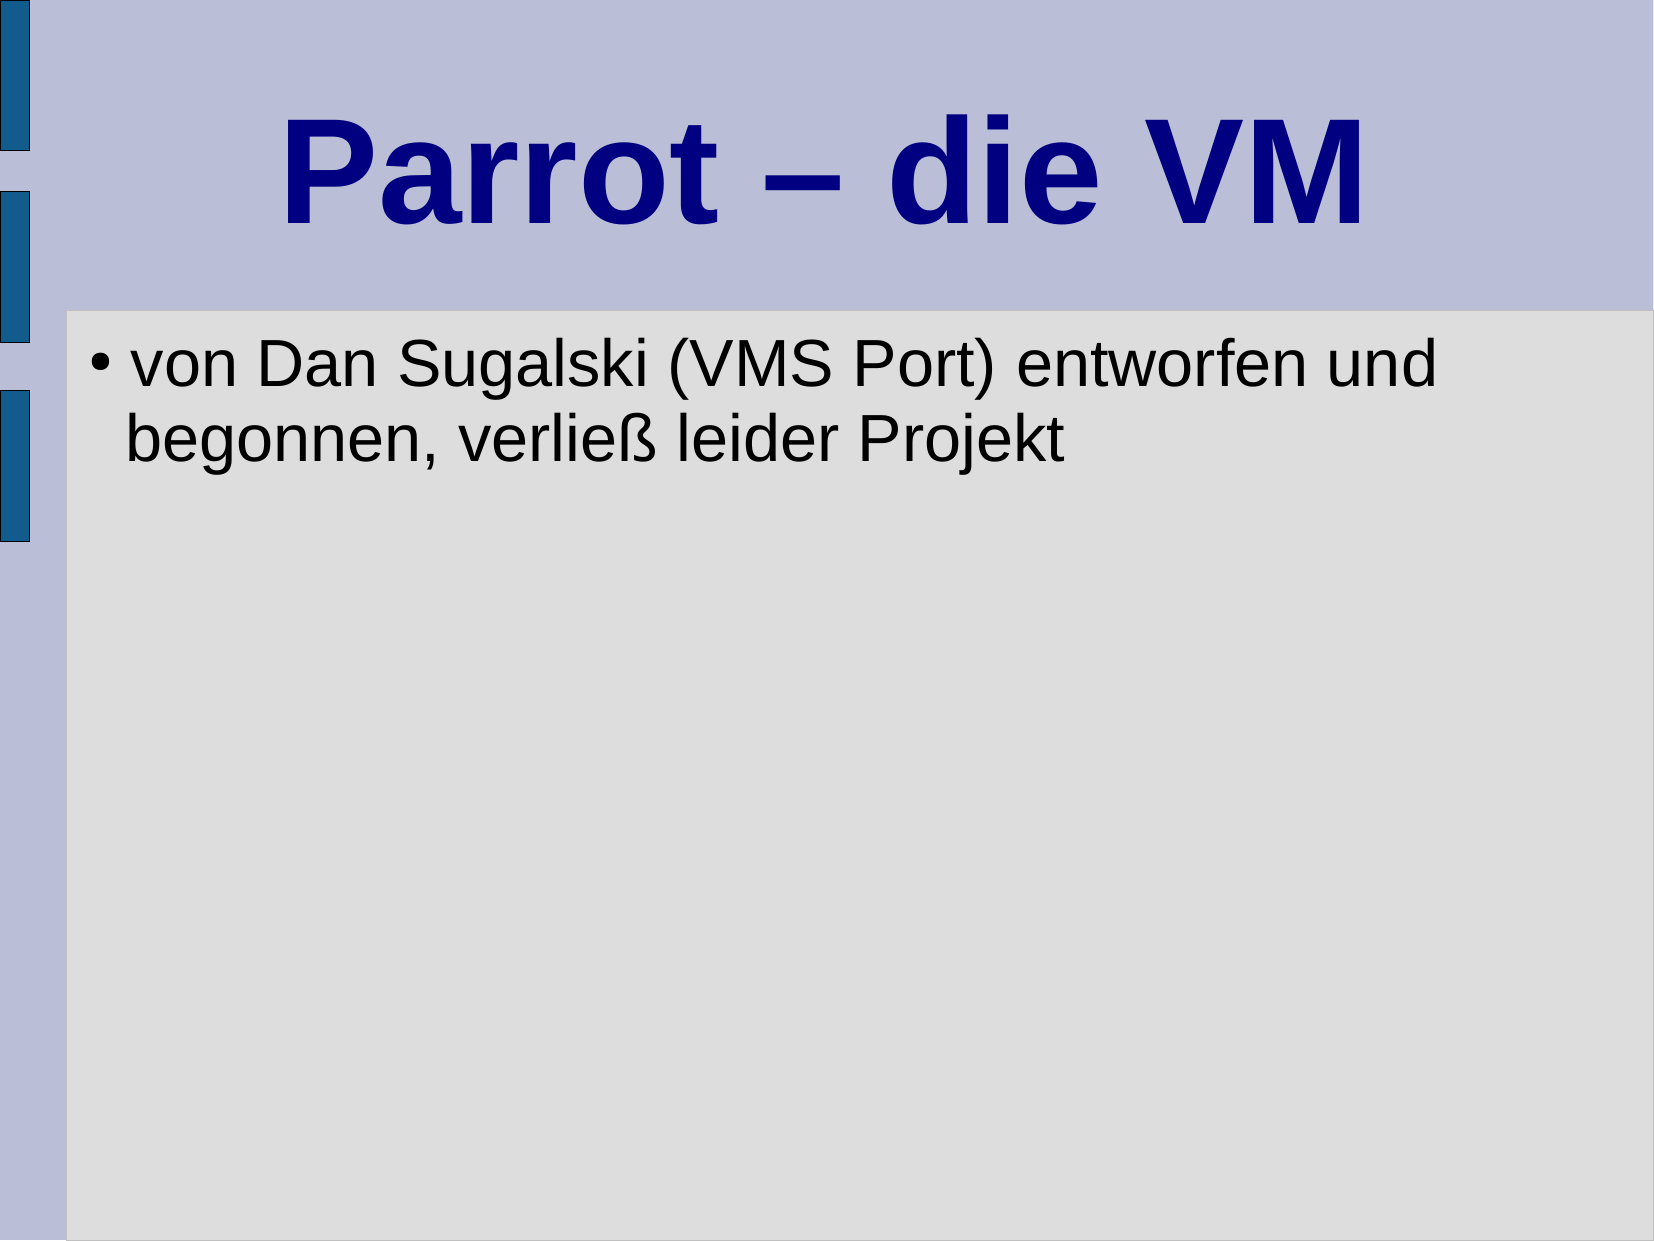

# Parrot – die VM
 von Dan Sugalski (VMS Port) entworfen und
 begonnen, verließ leider Projekt